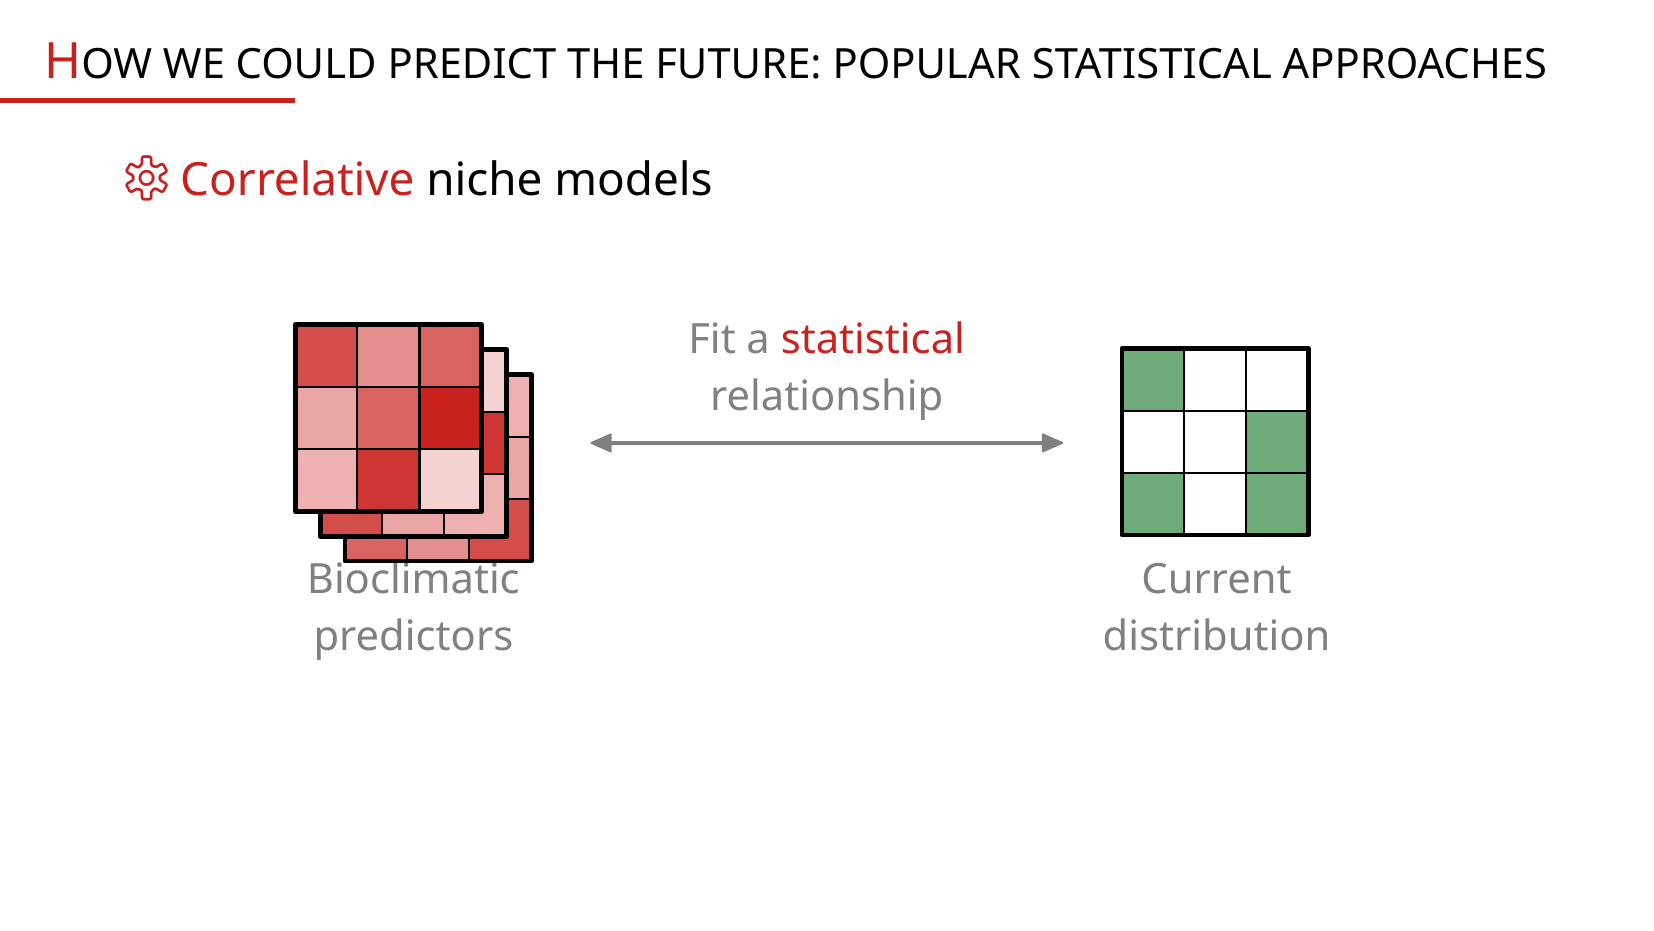

HOW WE COULD PREDICT THE FUTURE: POPULAR STATISTICAL APPROACHES
Correlative niche models
Fit a statistical
relationship
Bioclimatic predictors
Current distribution